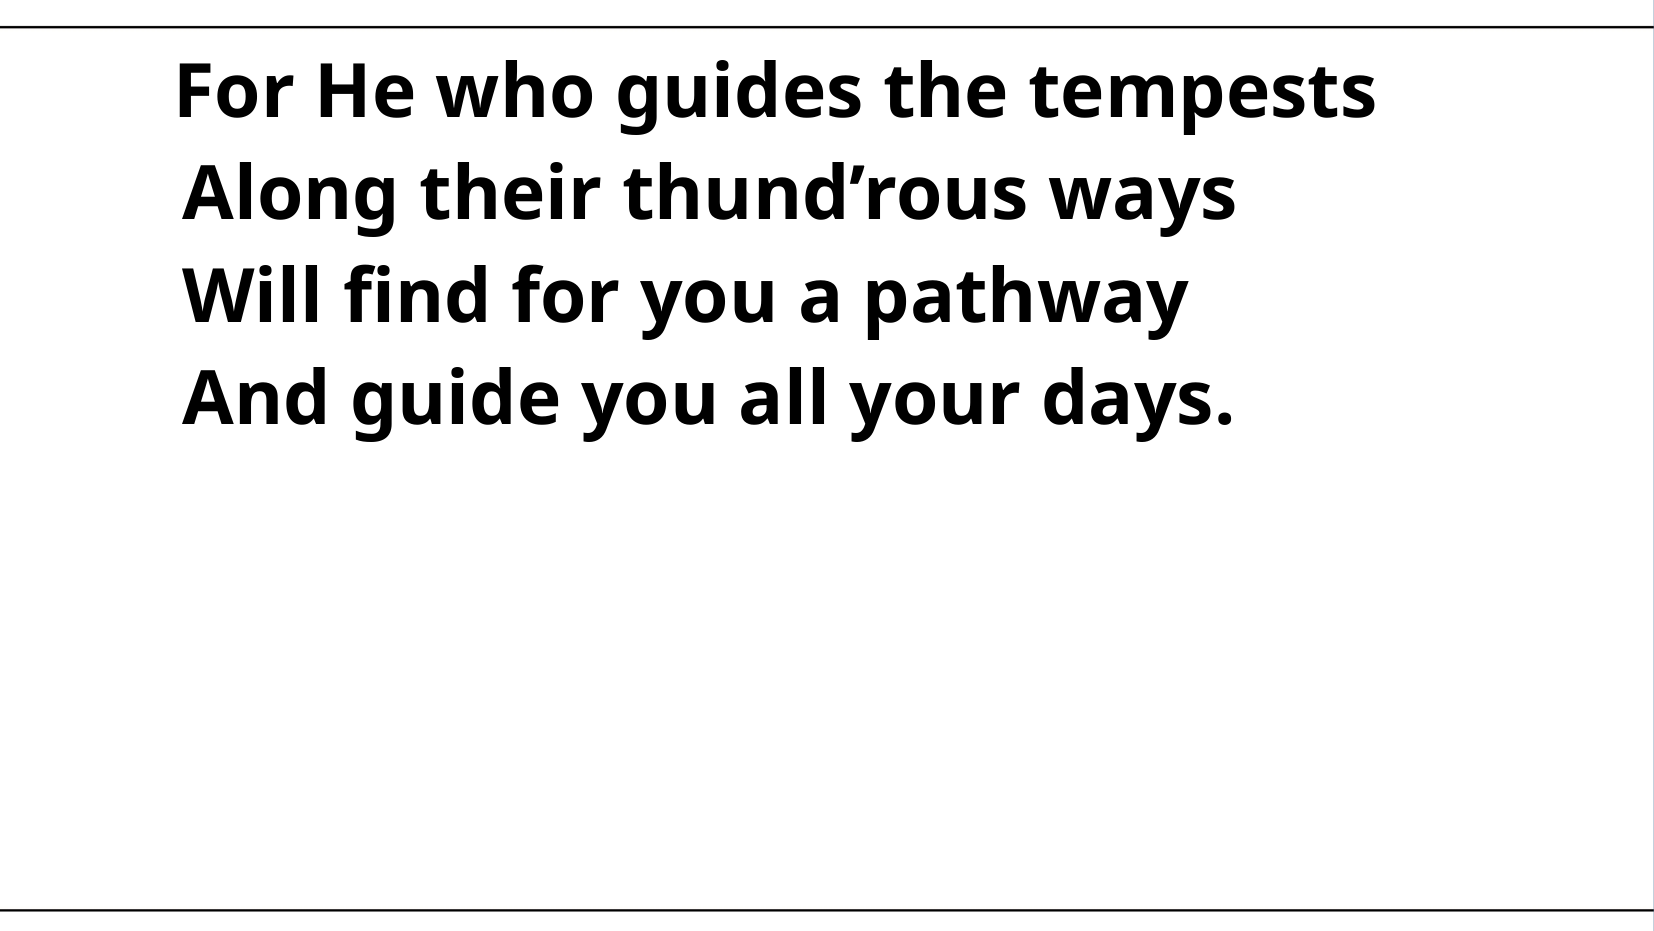

For He who guides the tempests
 Along their thund’rous ways
 Will find for you a pathway
 And guide you all your days.